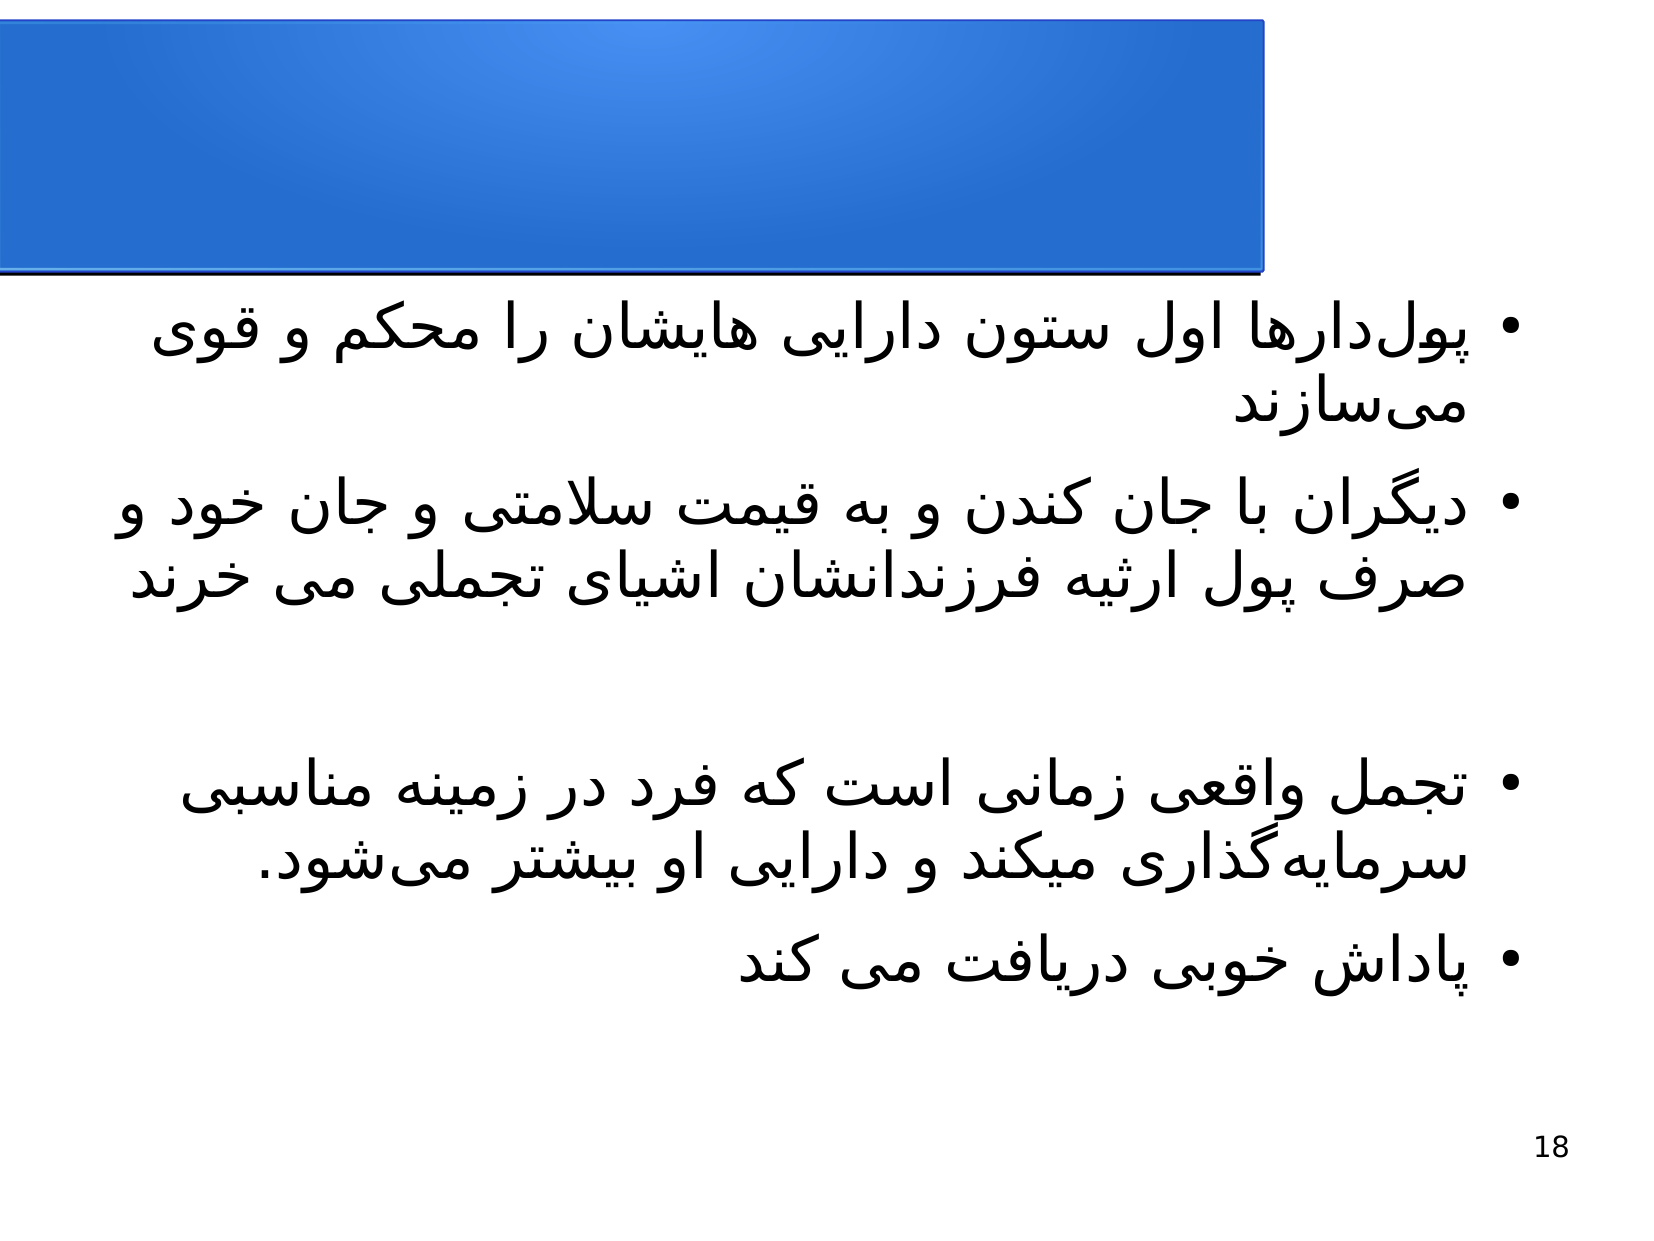

#
پول‌دارها اول ستون دارایی هایشان را محکم و قوی می‌سازند
دیگران با جان کندن و به قیمت سلامتی و جان خود و صرف پول ارثیه فرزندانشان اشیای تجملی می خرند
تجمل واقعی زمانی است که فرد در زمینه مناسبی سرمایه‌گذاری میکند و دارایی او بیشتر می‌شود.
پاداش خوبی دریافت می کند
18